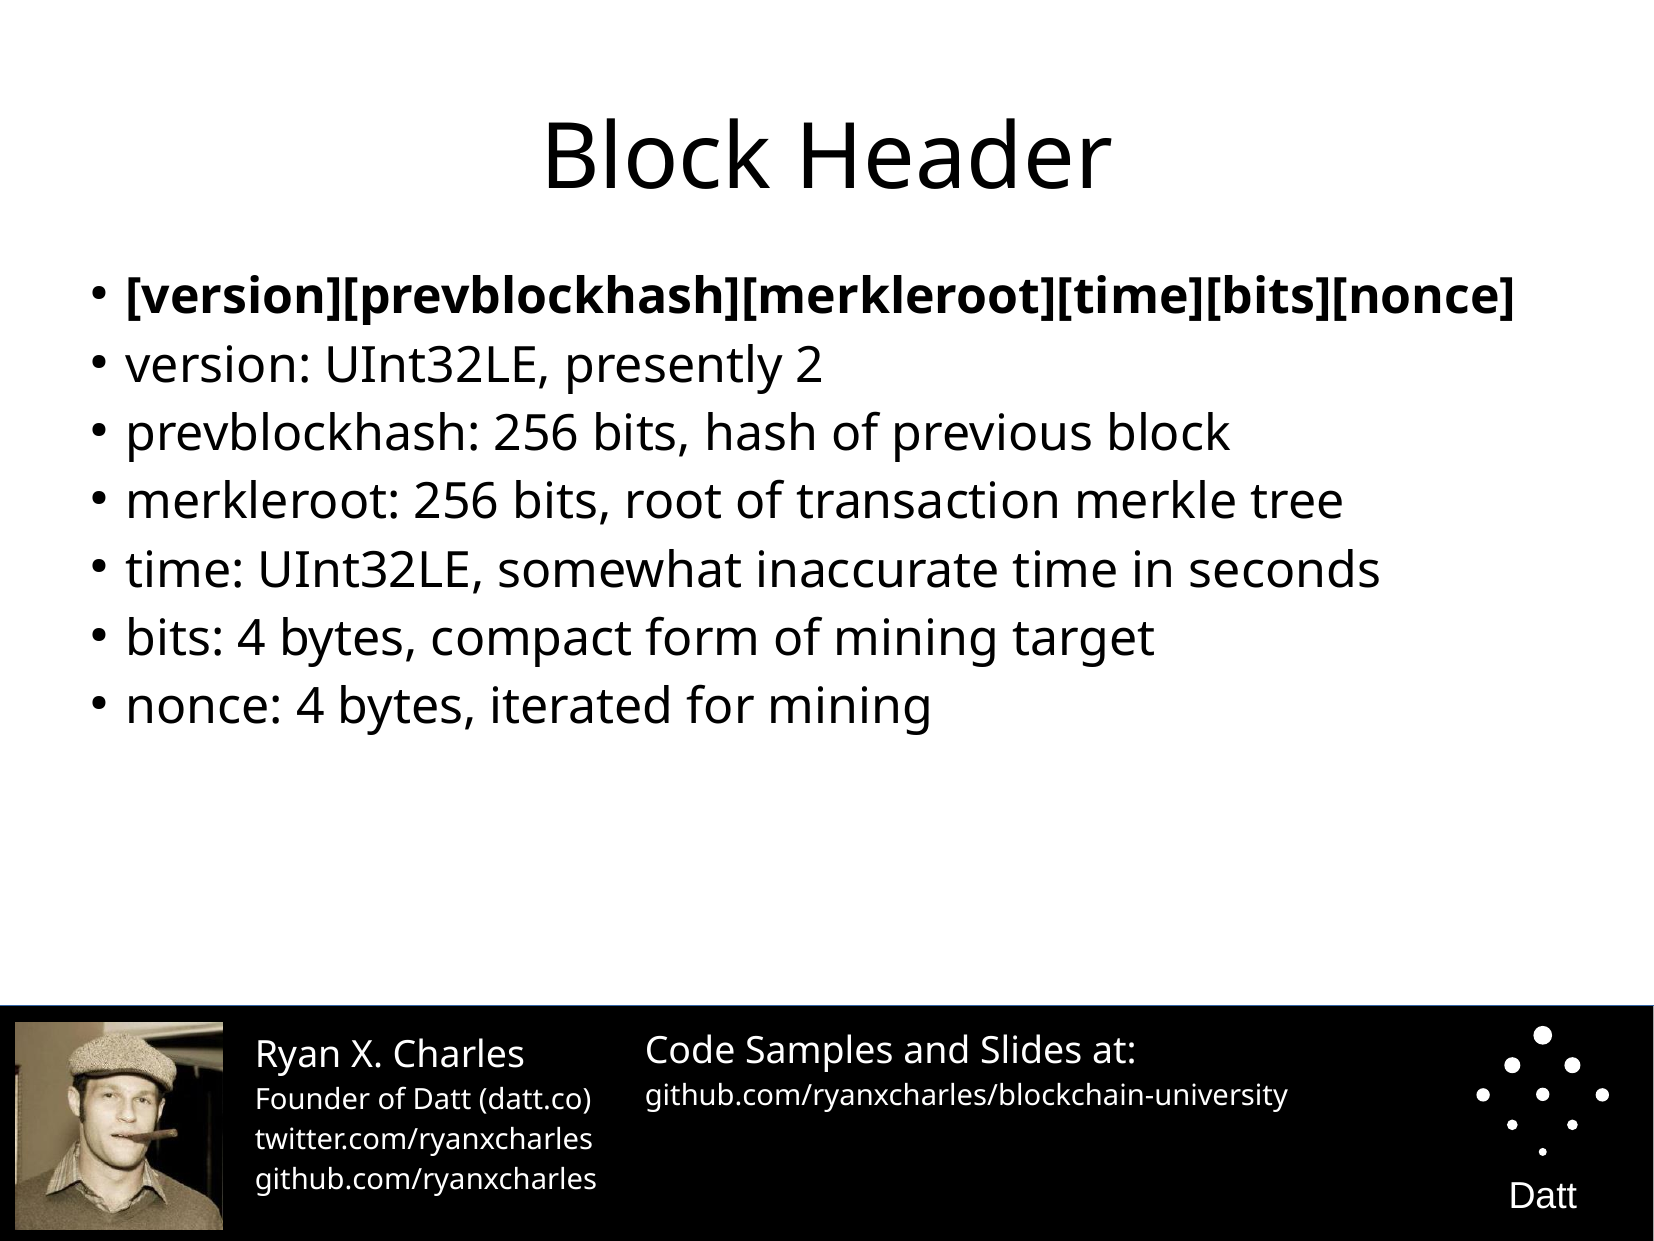

# Block Header
[version][prevblockhash][merkleroot][time][bits][nonce]
version: UInt32LE, presently 2
prevblockhash: 256 bits, hash of previous block
merkleroot: 256 bits, root of transaction merkle tree
time: UInt32LE, somewhat inaccurate time in seconds
bits: 4 bytes, compact form of mining target
nonce: 4 bytes, iterated for mining
Code Samples and Slides at:
github.com/ryanxcharles/blockchain-university
Ryan X. Charles
Founder of Datt (datt.co)
twitter.com/ryanxcharles
github.com/ryanxcharles
Datt